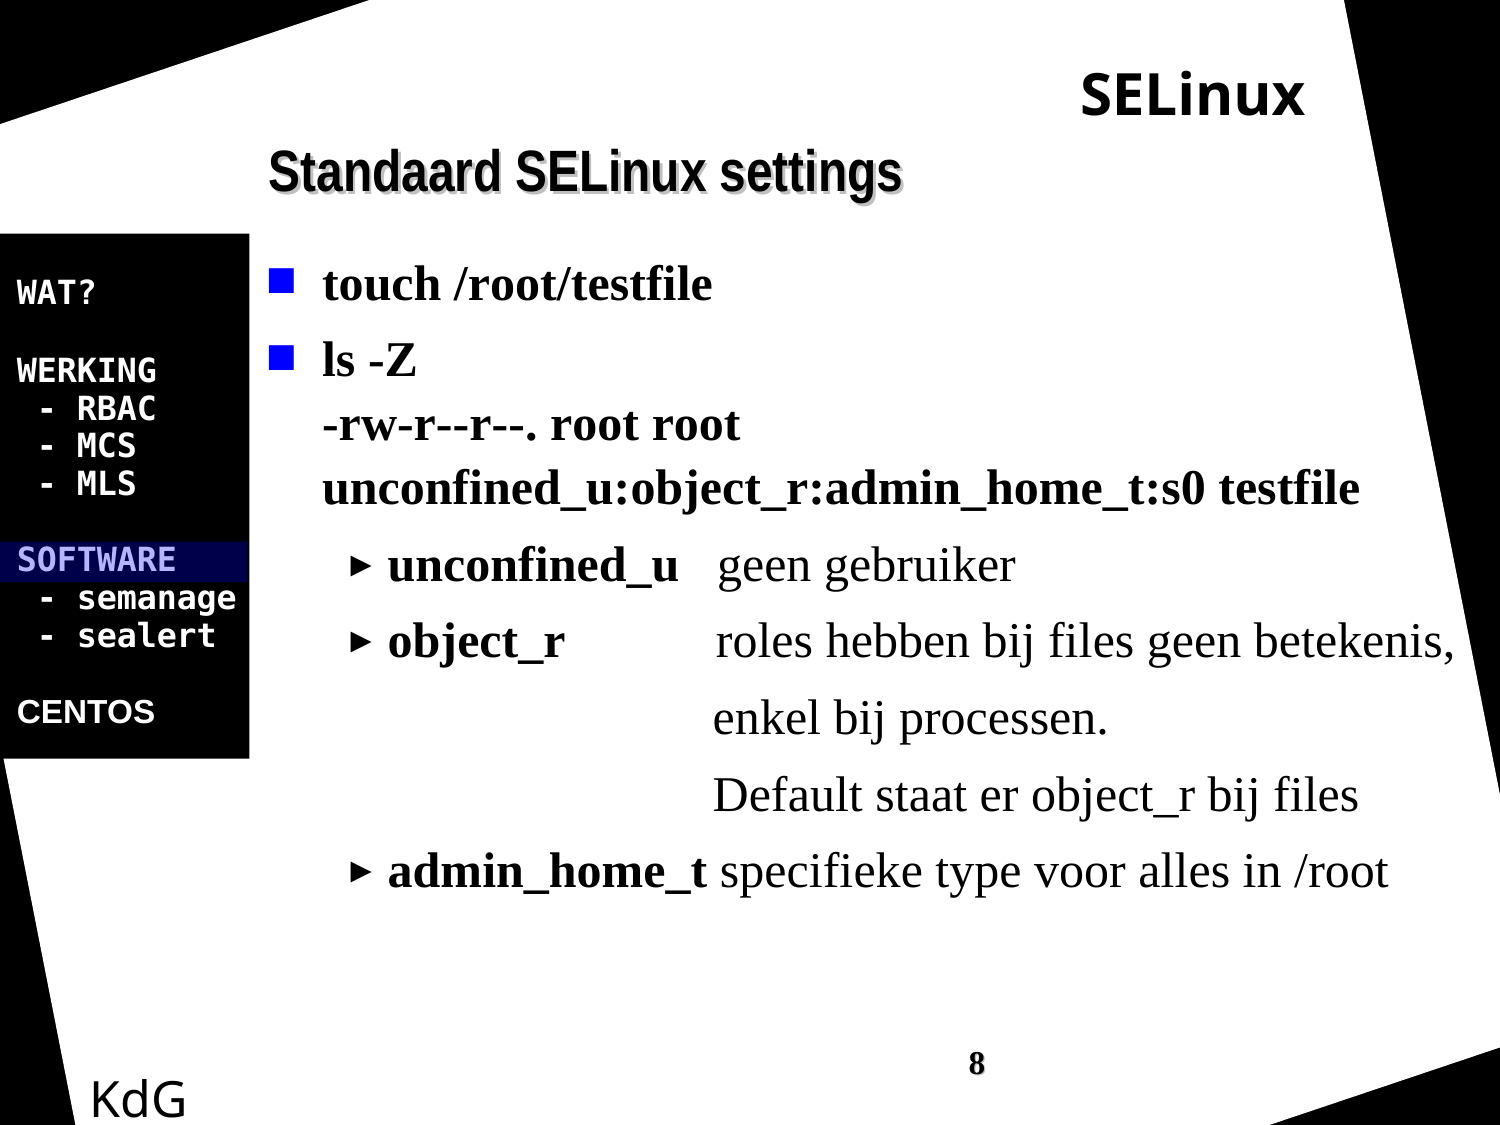

# Standaard SELinux settings
touch /root/testfile
ls -Z
-rw-r--r--. root root unconfined_u:object_r:admin_home_t:s0 testfile
unconfined_u geen gebruiker
object_r roles hebben bij files geen betekenis,
 enkel bij processen.
 Default staat er object_r bij files
admin_home_t specifieke type voor alles in /root